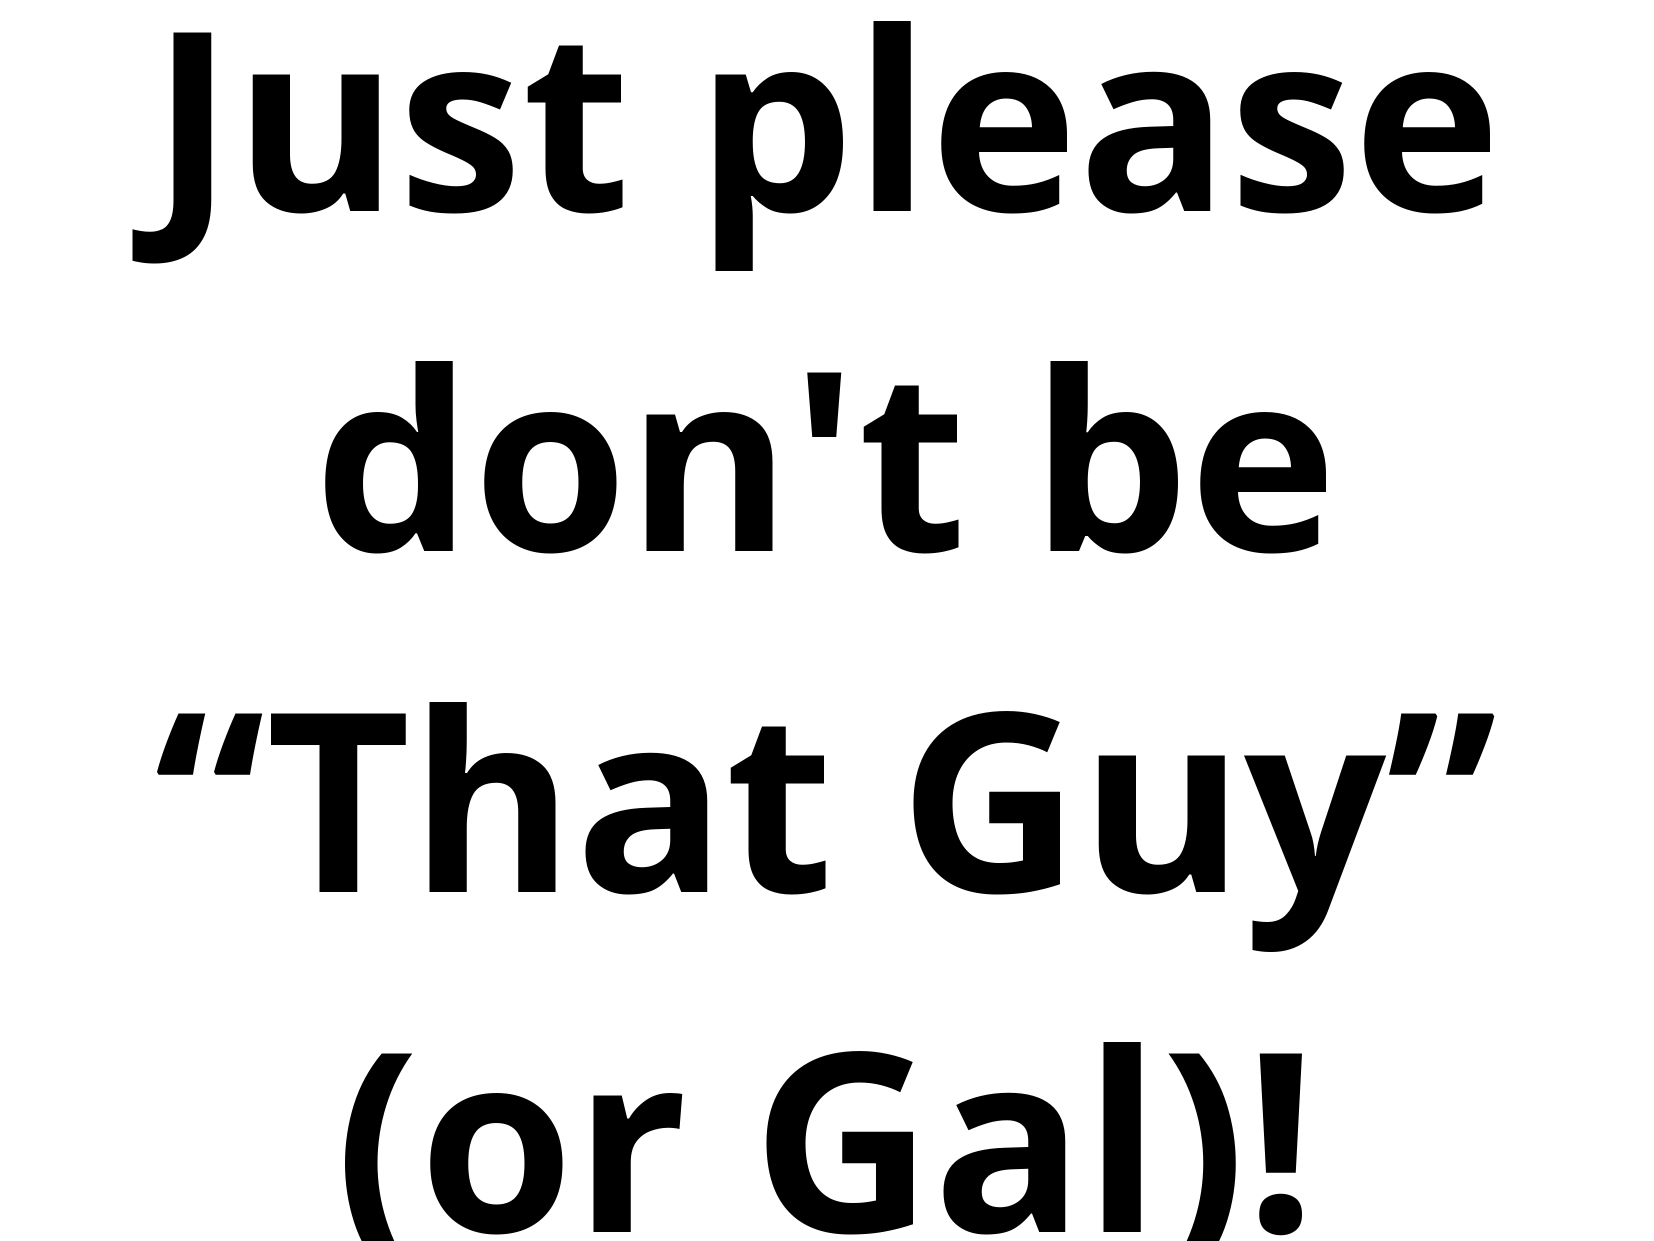

# Just please don't be “That Guy” (or Gal)!